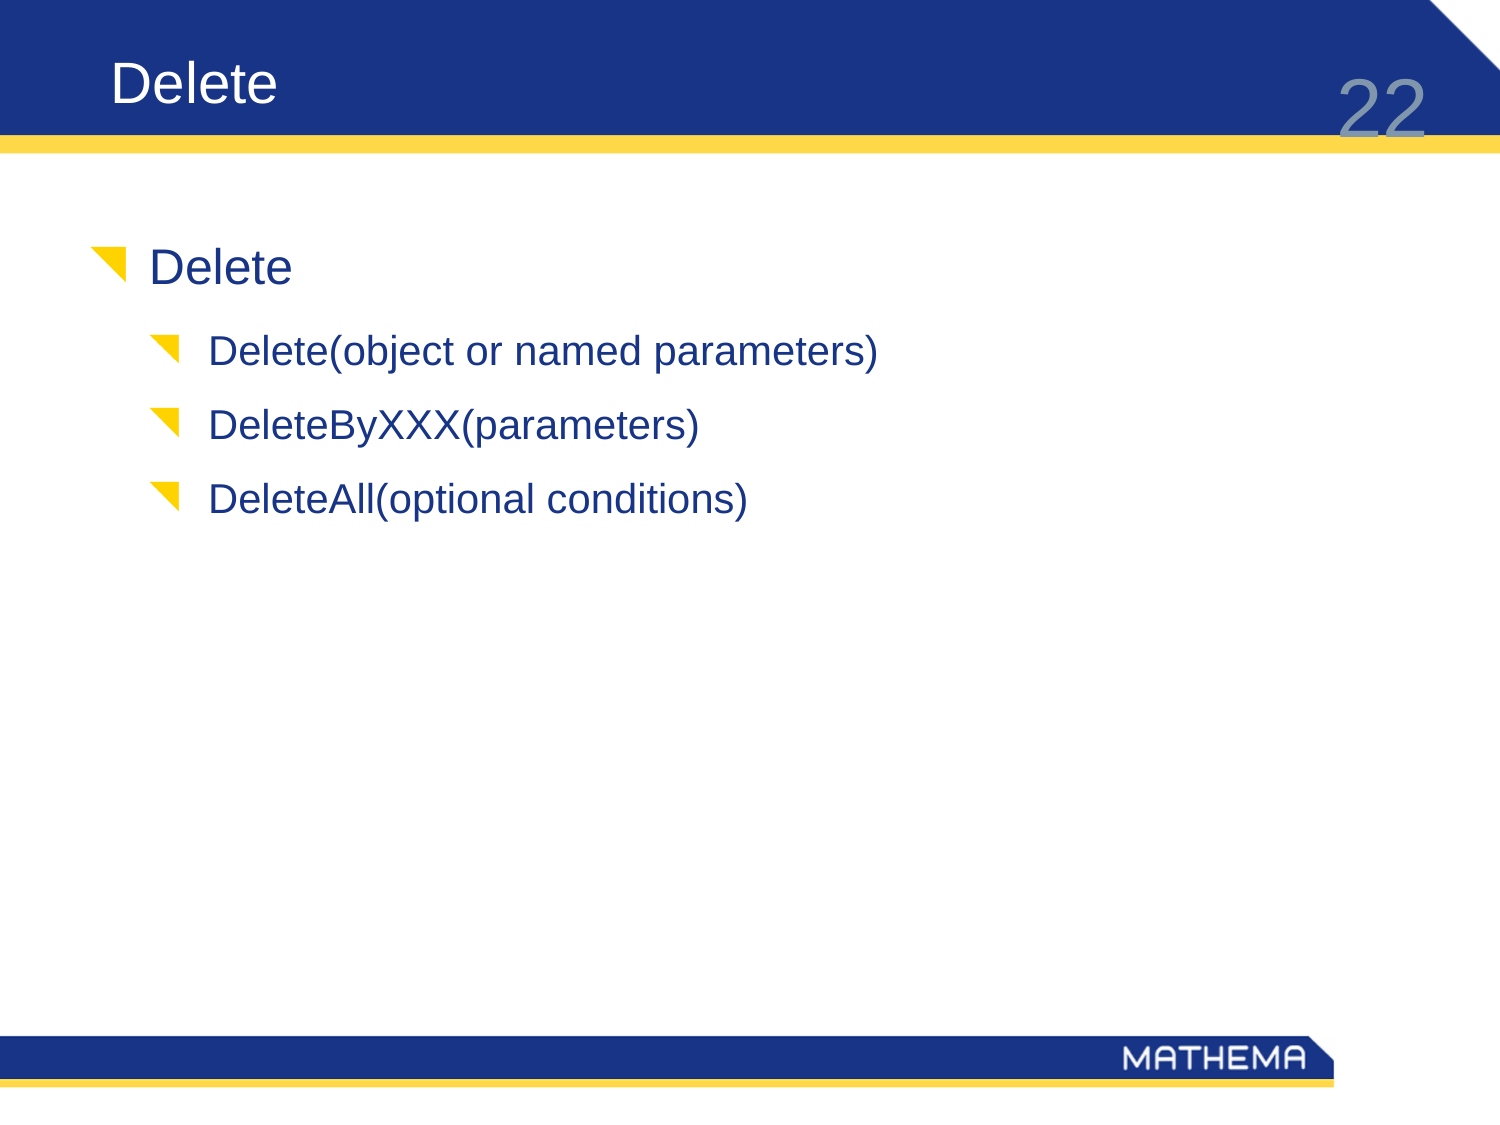

# Delete
22
Delete
Delete(object or named parameters)
DeleteByXXX(parameters)
DeleteAll(optional conditions)